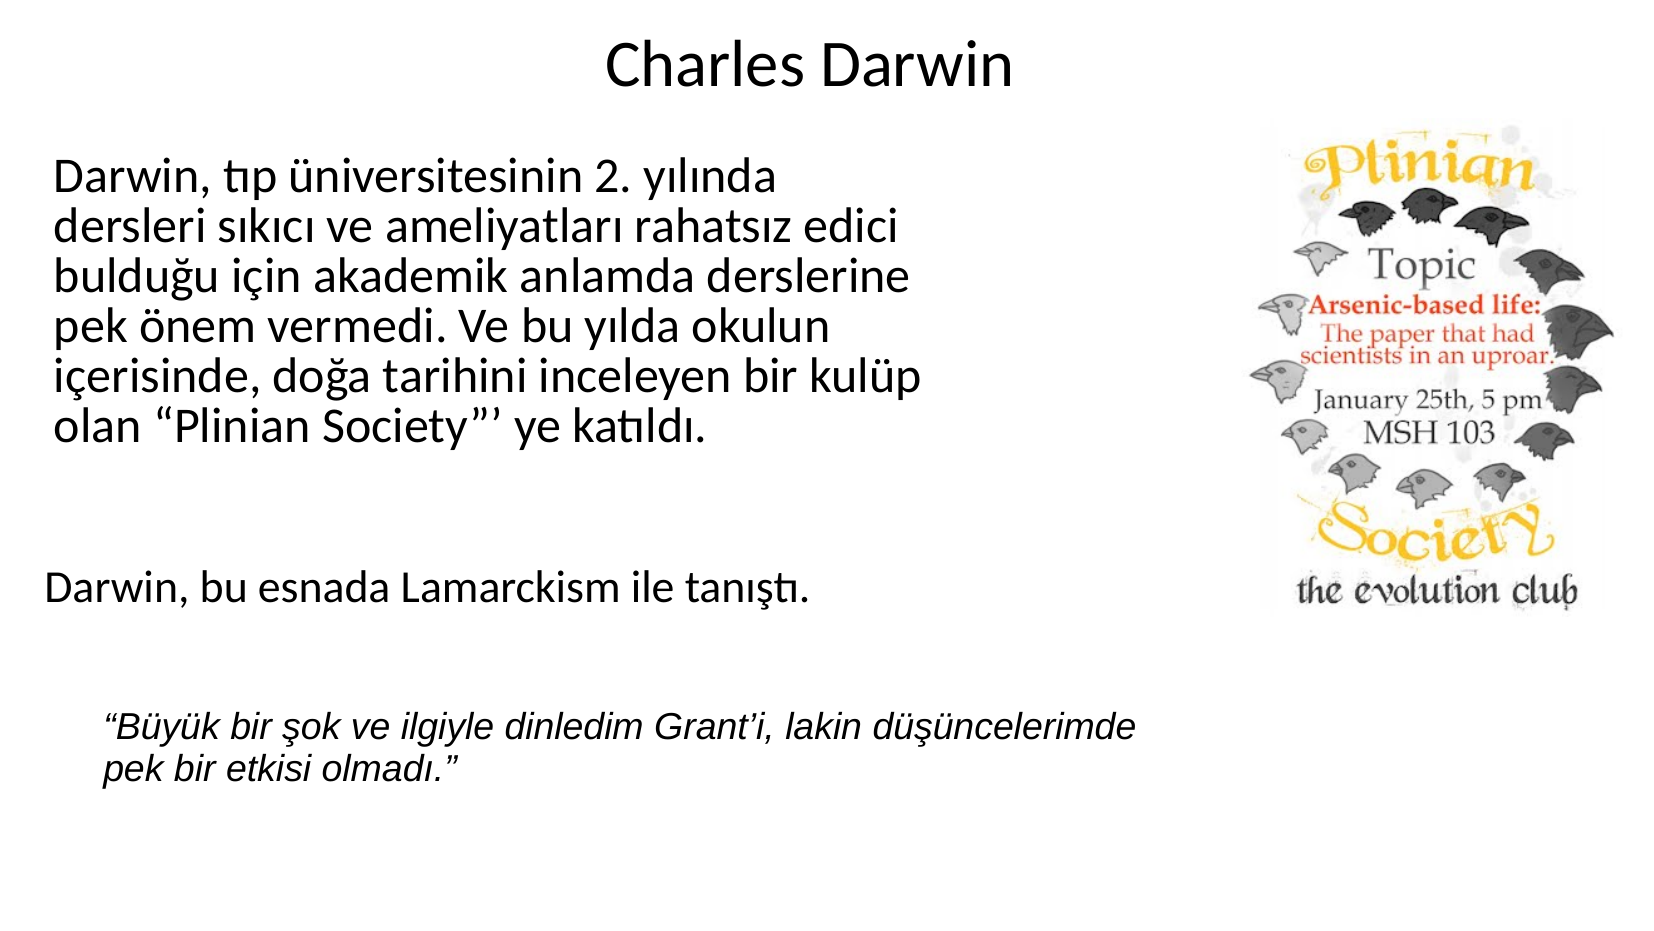

Charles Darwin
Darwin, tıp üniversitesinin 2. yılında dersleri sıkıcı ve ameliyatları rahatsız edici bulduğu için akademik anlamda derslerine pek önem vermedi. Ve bu yılda okulun içerisinde, doğa tarihini inceleyen bir kulüp olan “Plinian Society”’ ye katıldı.
Darwin, bu esnada Lamarckism ile tanıştı.
“Büyük bir şok ve ilgiyle dinledim Grant’i, lakin düşüncelerimde
pek bir etkisi olmadı.”